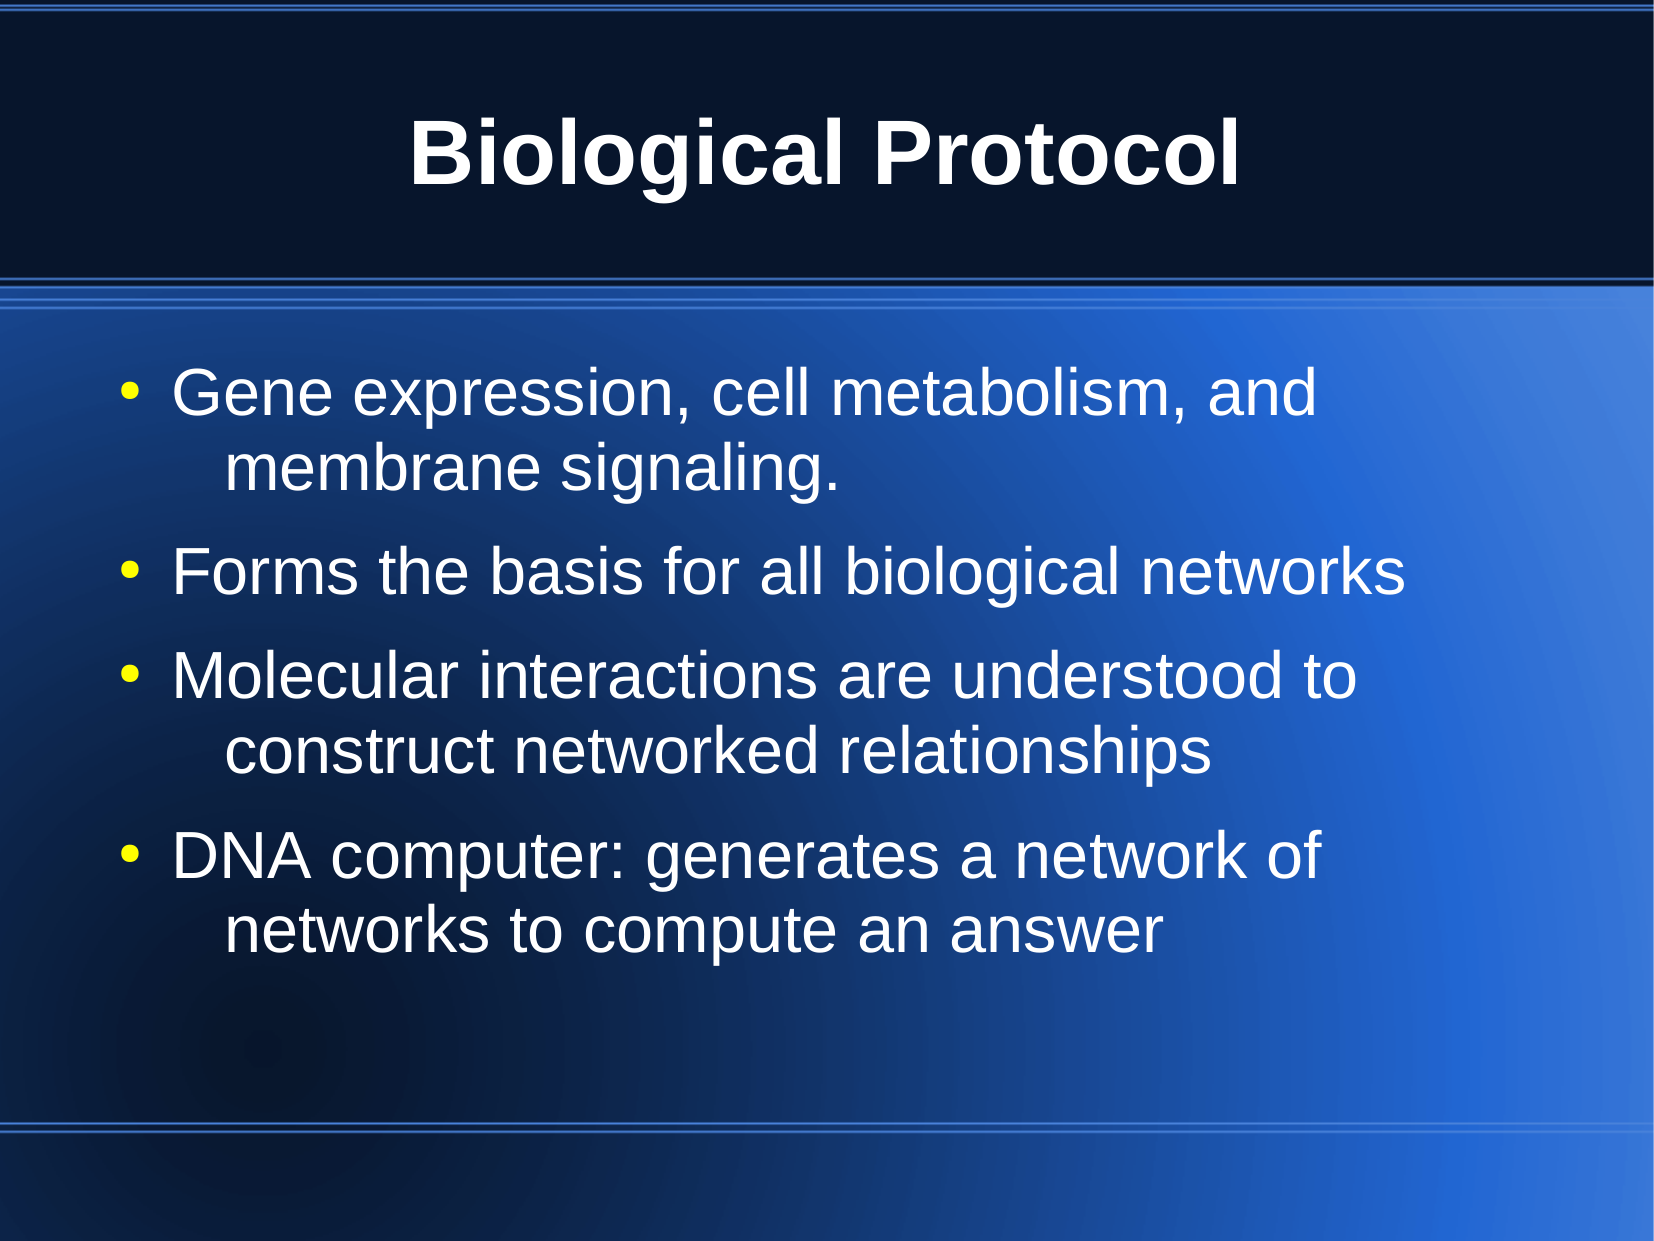

# Biological Protocol
Gene expression, cell metabolism, and membrane signaling.
Forms the basis for all biological networks
Molecular interactions are understood to construct networked relationships
DNA computer: generates a network of networks to compute an answer